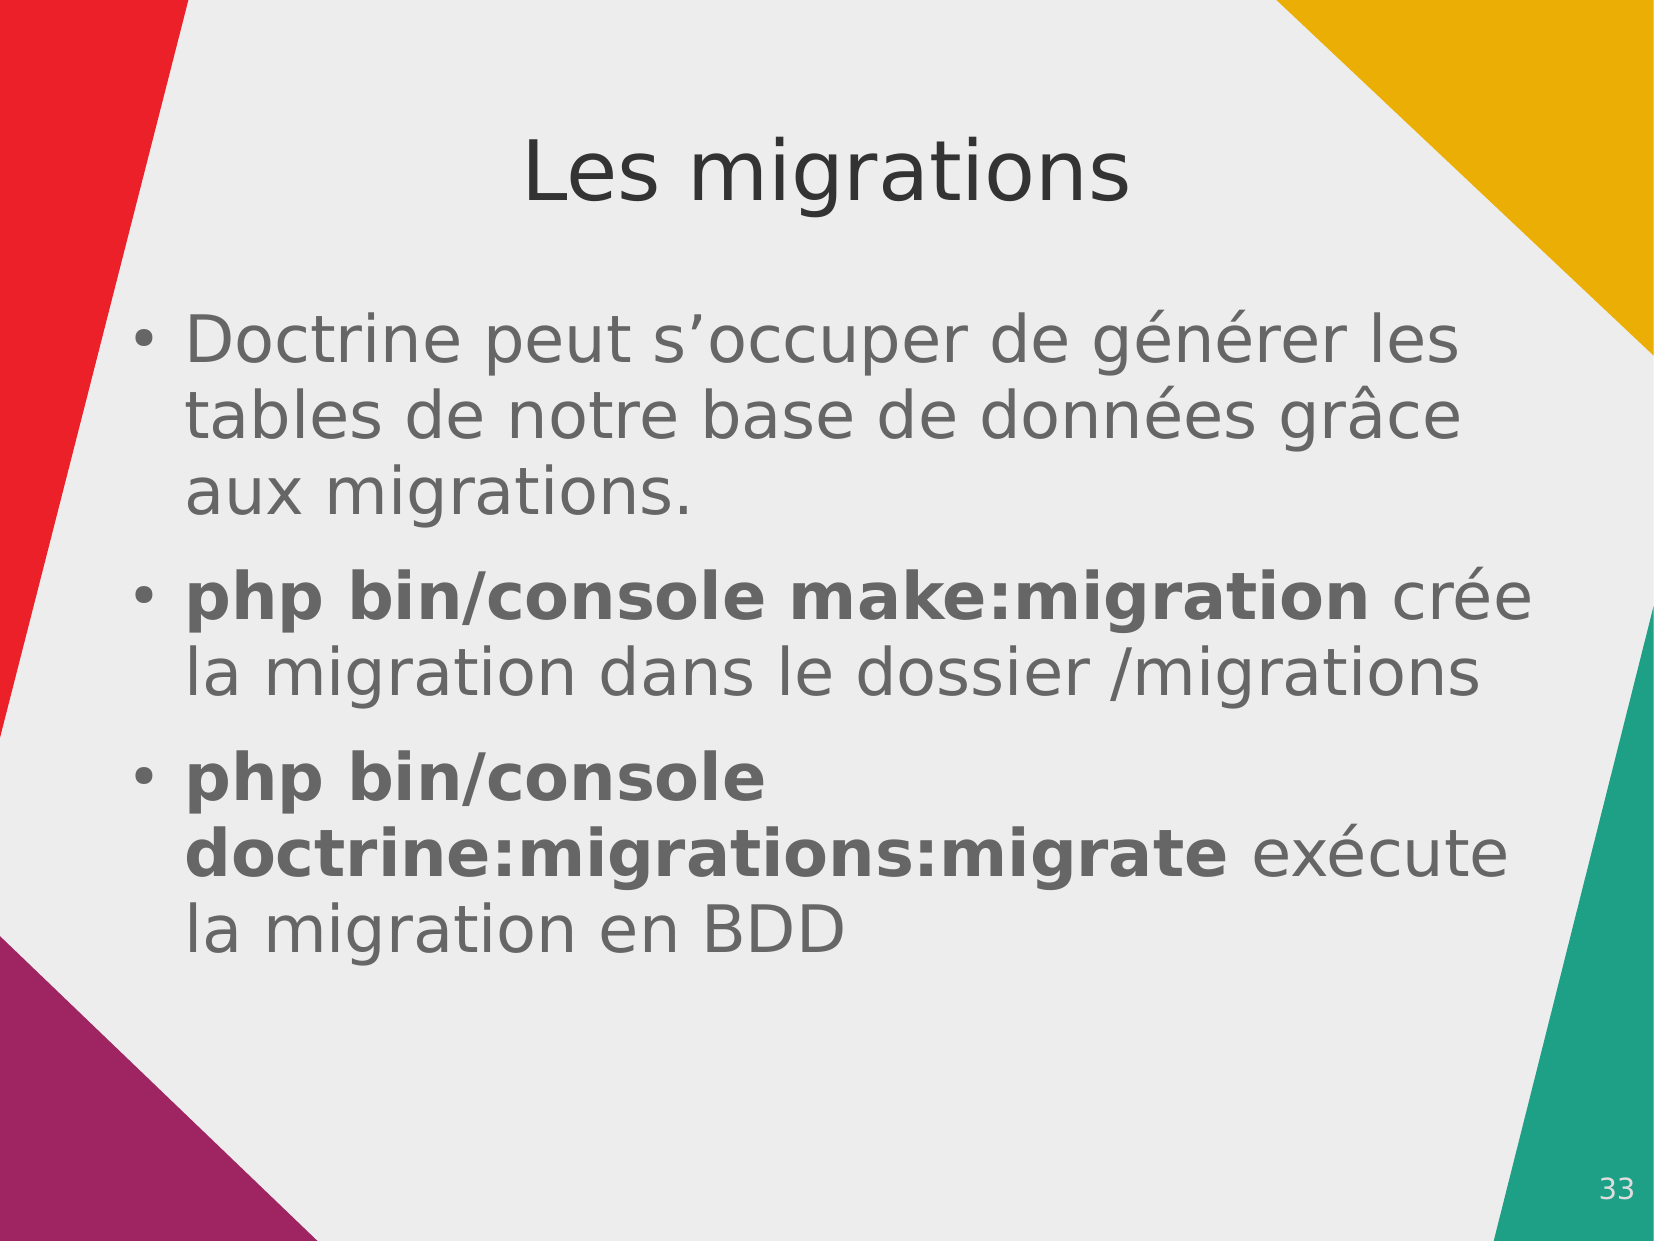

# Les migrations
Doctrine peut s’occuper de générer les tables de notre base de données grâce aux migrations.
php bin/console make:migration crée la migration dans le dossier /migrations
php bin/console doctrine:migrations:migrate exécute la migration en BDD
33